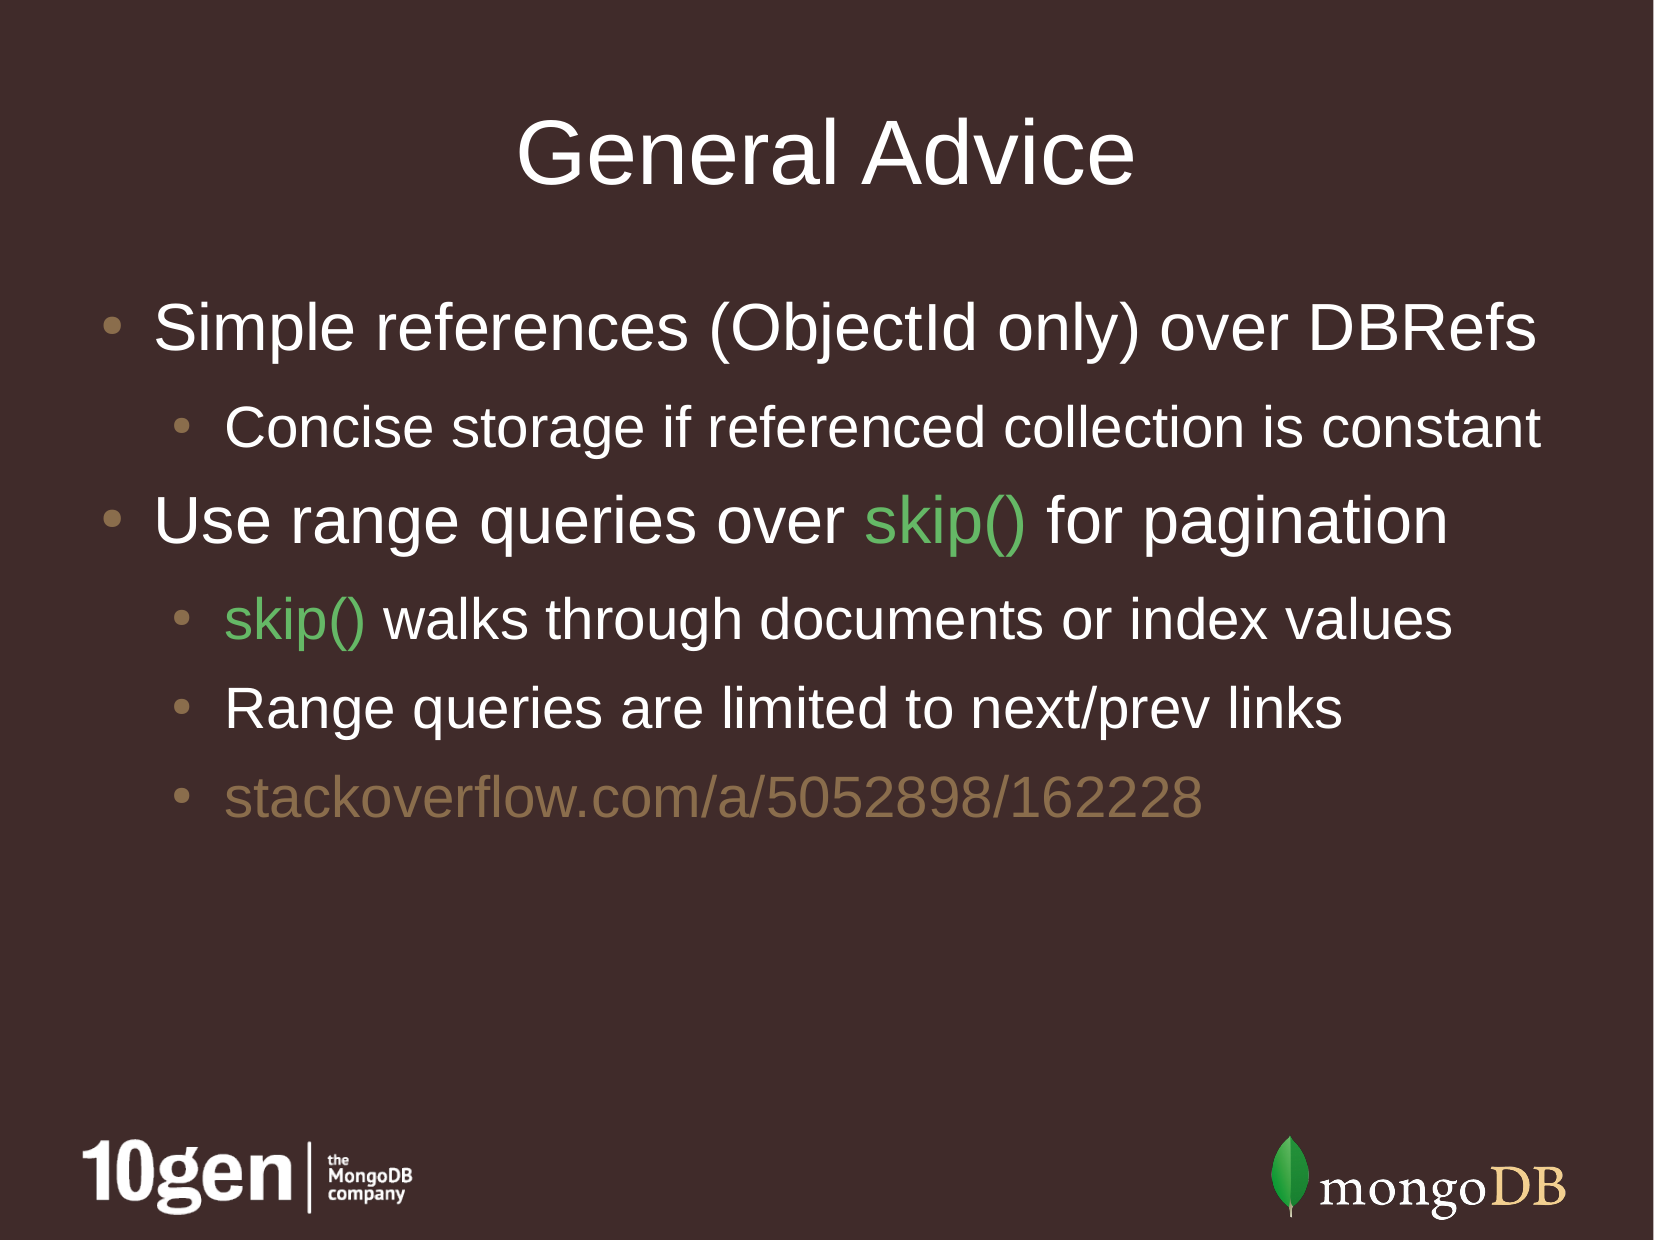

# General Advice
Simple references (ObjectId only) over DBRefs
Concise storage if referenced collection is constant
Use range queries over skip() for pagination
skip() walks through documents or index values
Range queries are limited to next/prev links
stackoverflow.com/a/5052898/162228